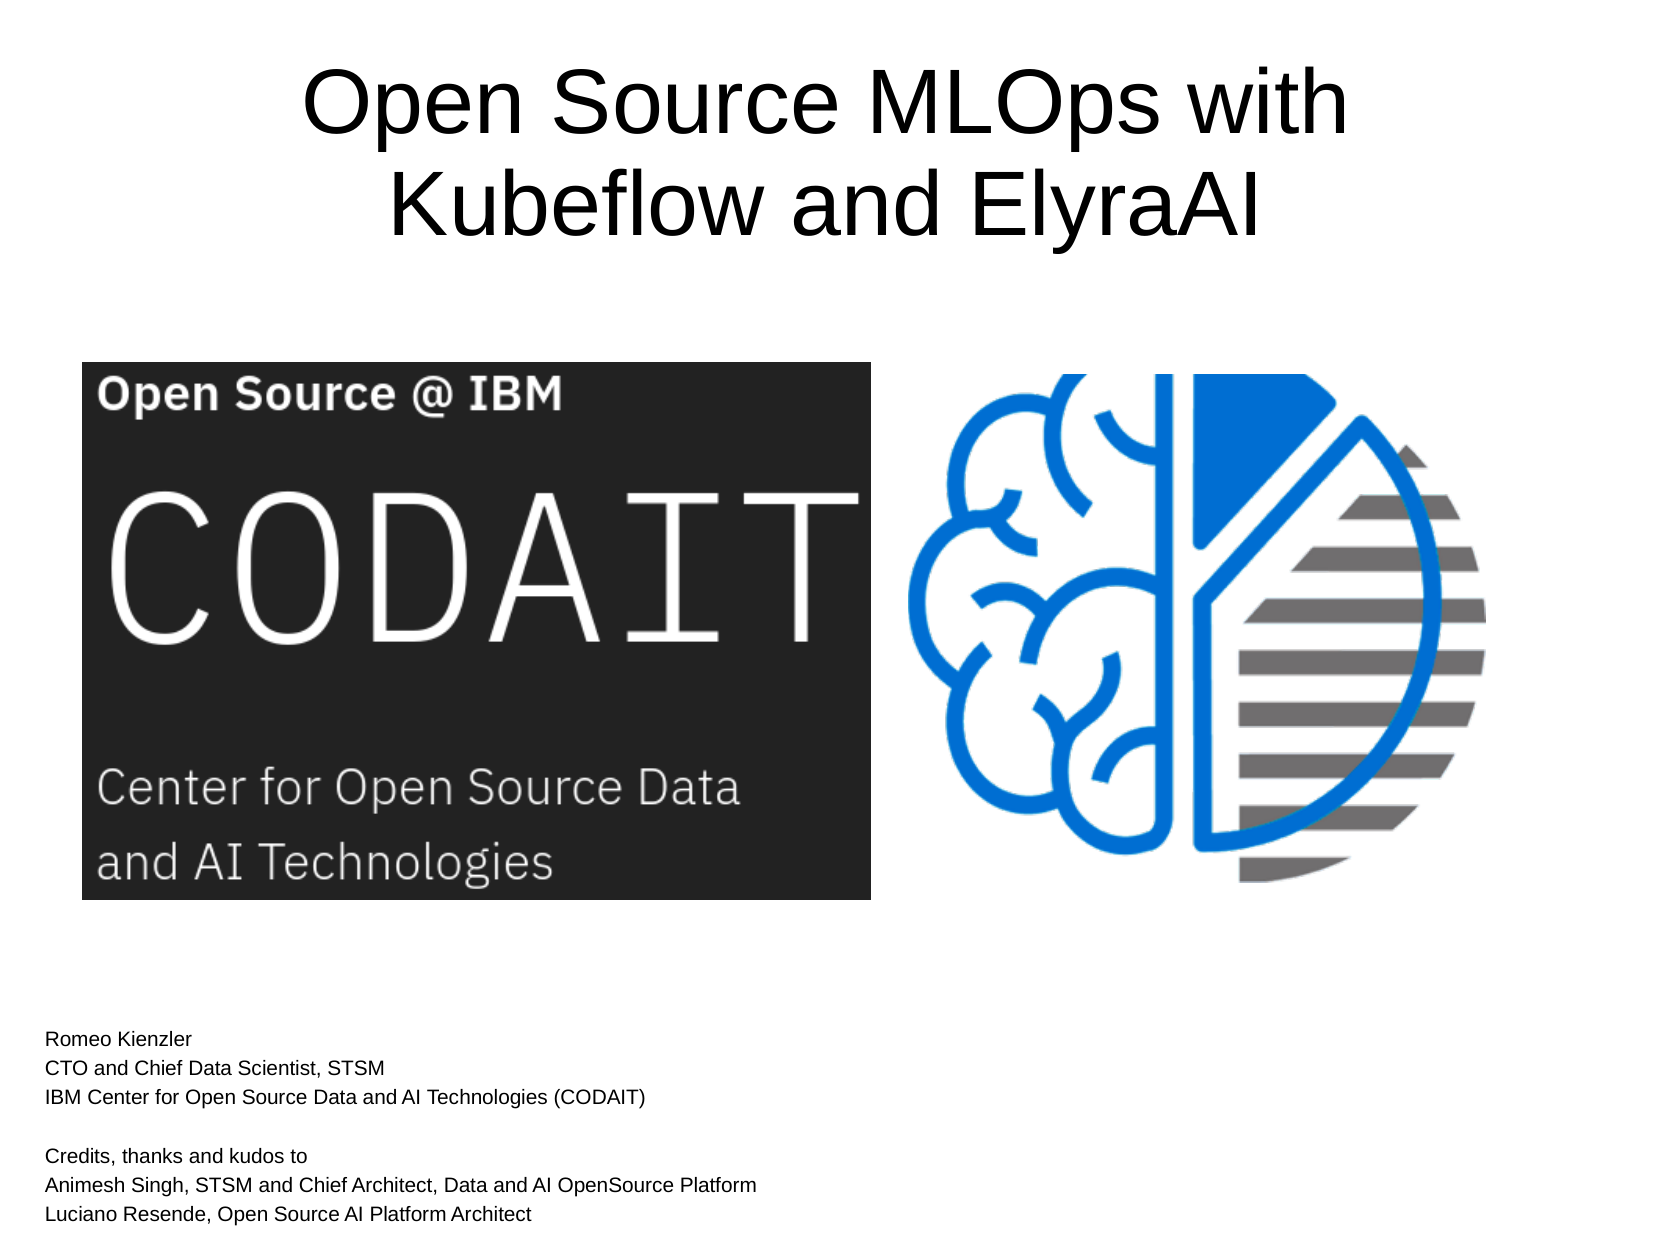

# Open Source MLOps with Kubeflow and ElyraAI
Romeo Kienzler
CTO and Chief Data Scientist, STSM
IBM Center for Open Source Data and AI Technologies (CODAIT)
Credits, thanks and kudos to
Animesh Singh, STSM and Chief Architect, Data and AI OpenSource Platform
Luciano Resende, Open Source AI Platform Architect